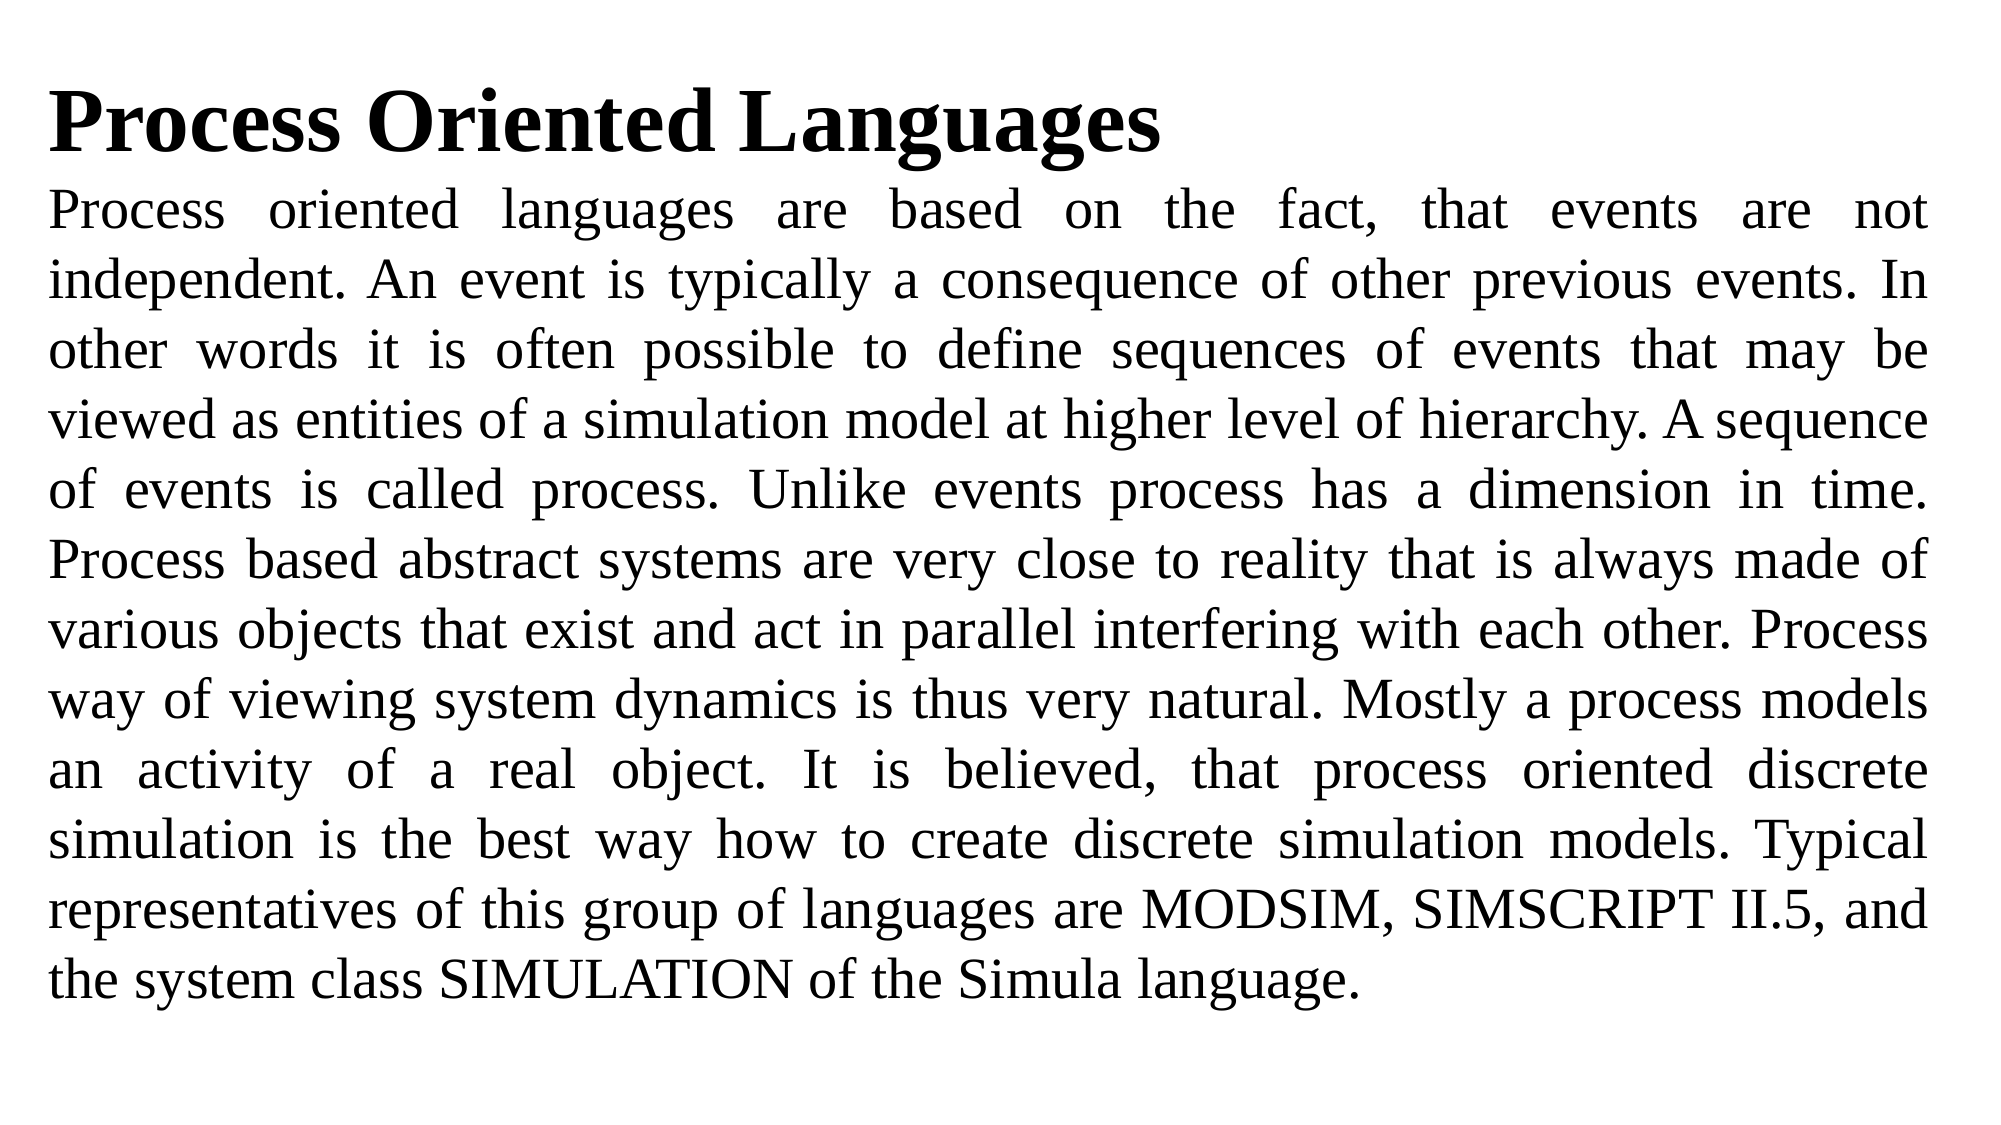

Process Oriented Languages
Process oriented languages are based on the fact, that events are not independent. An event is typically a consequence of other previous events. In other words it is often possible to define sequences of events that may be viewed as entities of a simulation model at higher level of hierarchy. A sequence of events is called process. Unlike events process has a dimension in time. Process based abstract systems are very close to reality that is always made of various objects that exist and act in parallel interfering with each other. Process way of viewing system dynamics is thus very natural. Mostly a process models an activity of a real object. It is believed, that process oriented discrete simulation is the best way how to create discrete simulation models. Typical representatives of this group of languages are MODSIM, SIMSCRIPT II.5, and the system class SIMULATION of the Simula language.